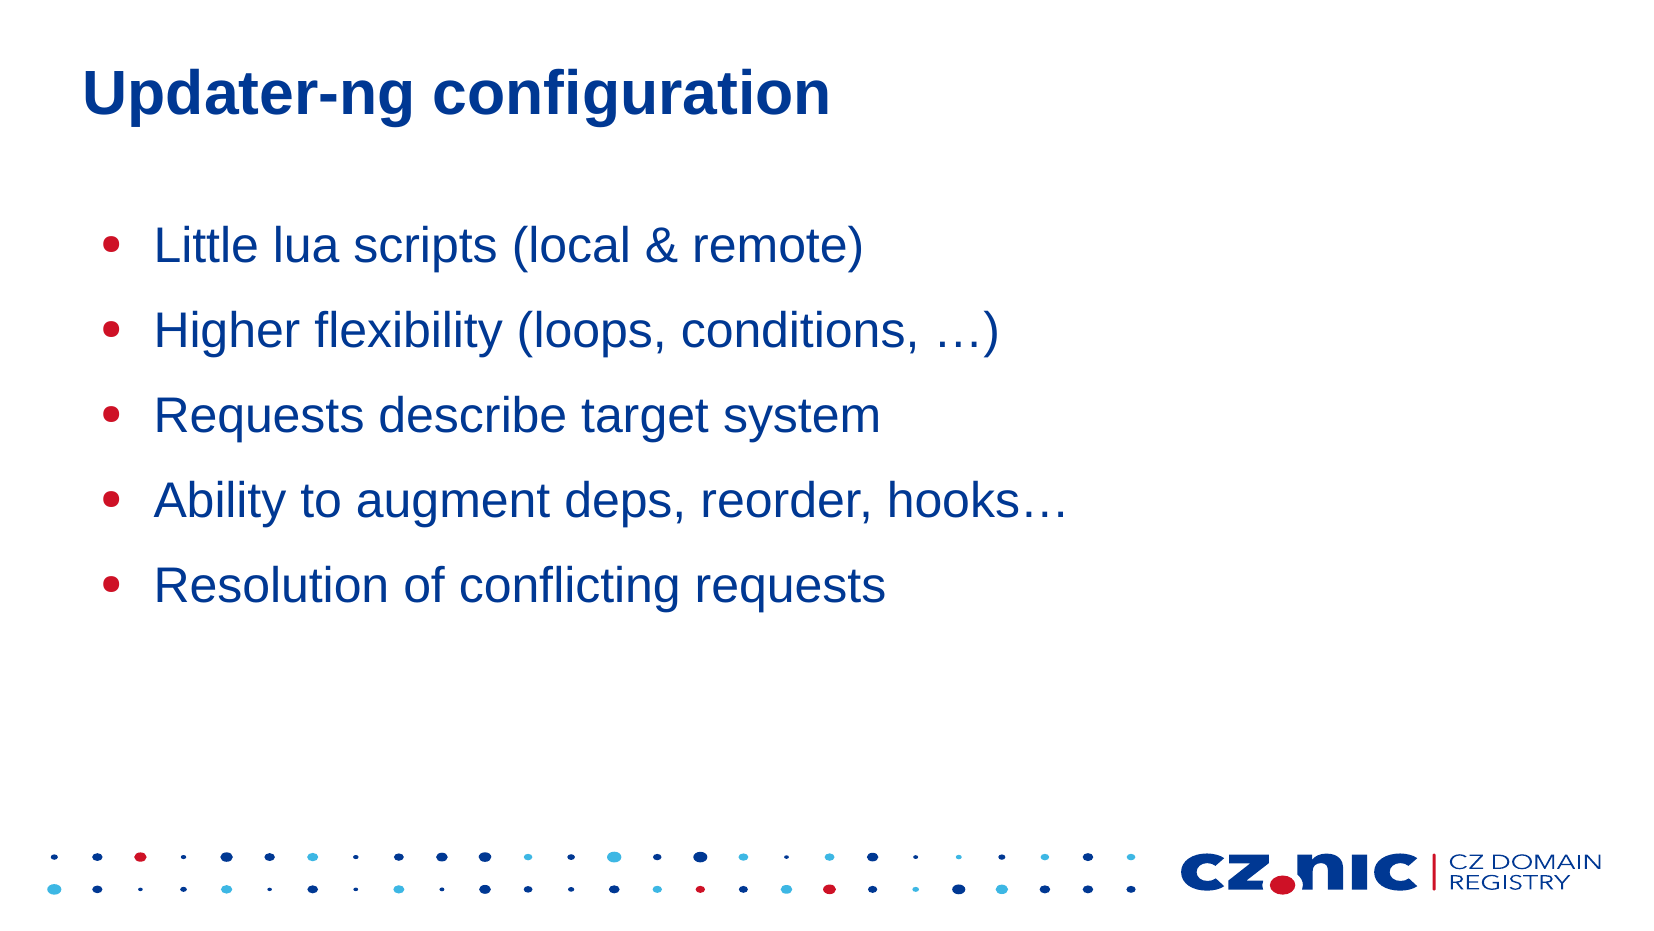

# Updater-ng configuration
Little lua scripts (local & remote)
Higher flexibility (loops, conditions, …)
Requests describe target system
Ability to augment deps, reorder, hooks…
Resolution of conflicting requests